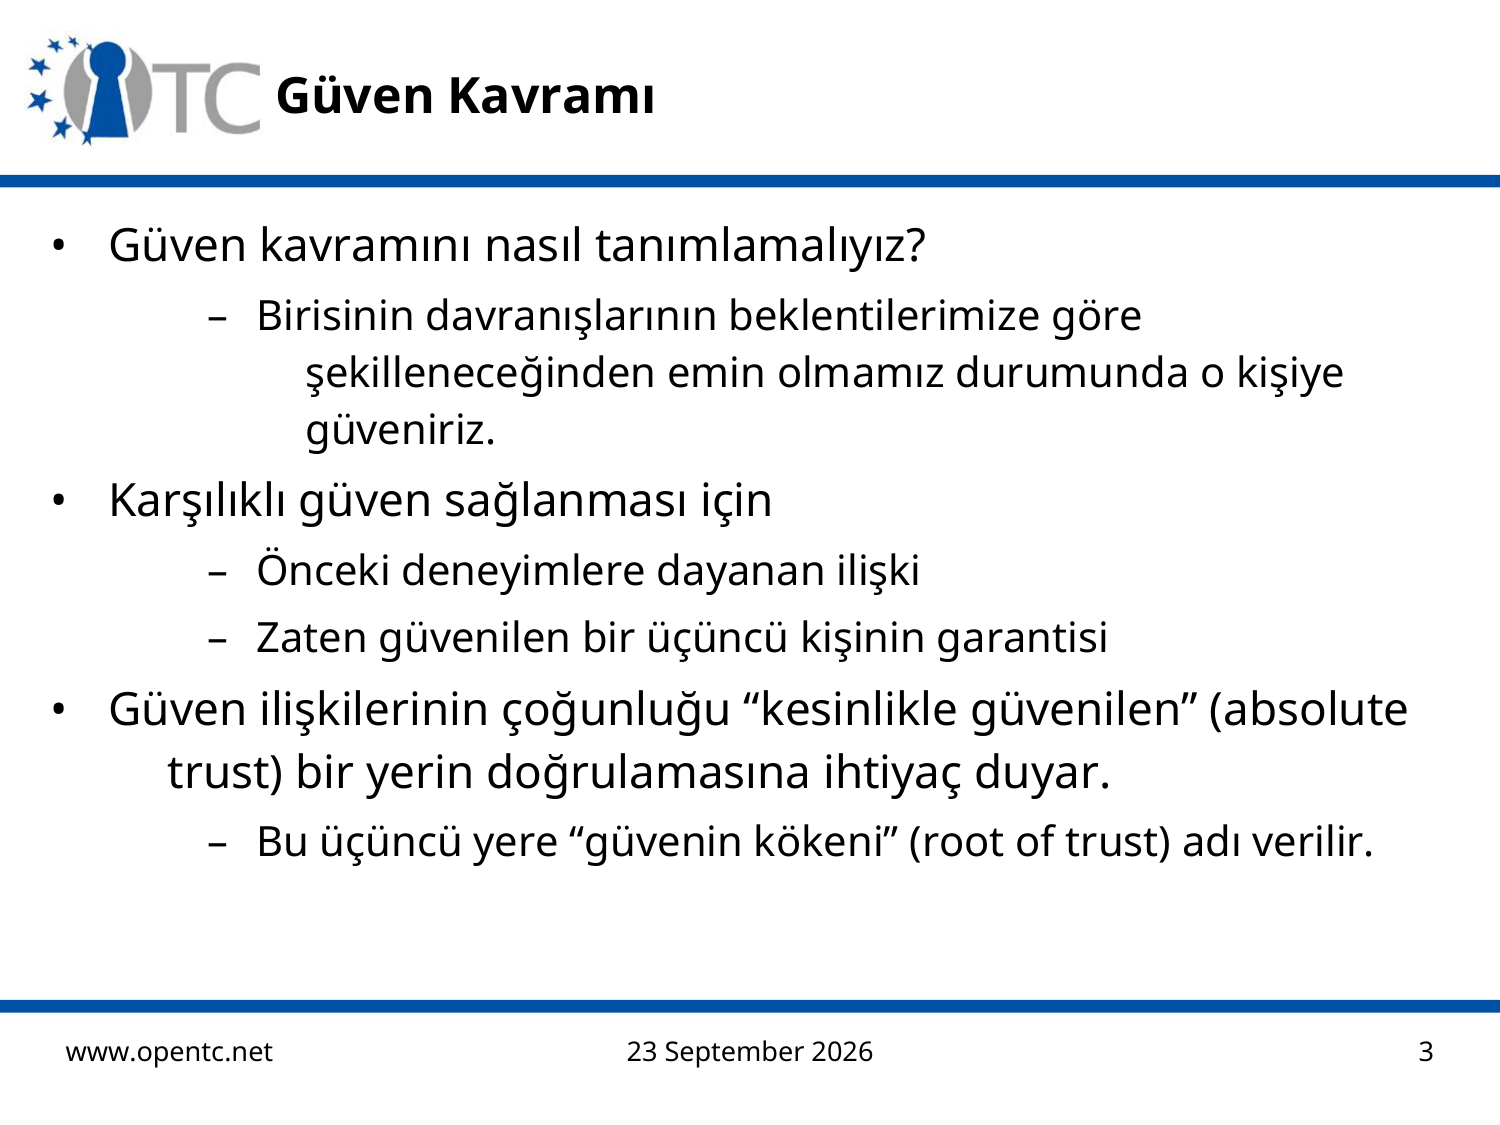

# Güven Kavramı
Güven kavramını nasıl tanımlamalıyız?
Birisinin davranışlarının beklentilerimize göre şekilleneceğinden emin olmamız durumunda o kişiye güveniriz.
Karşılıklı güven sağlanması için
Önceki deneyimlere dayanan ilişki
Zaten güvenilen bir üçüncü kişinin garantisi
Güven ilişkilerinin çoğunluğu “kesinlikle güvenilen” (absolute trust) bir yerin doğrulamasına ihtiyaç duyar.
Bu üçüncü yere “güvenin kökeni” (root of trust) adı verilir.